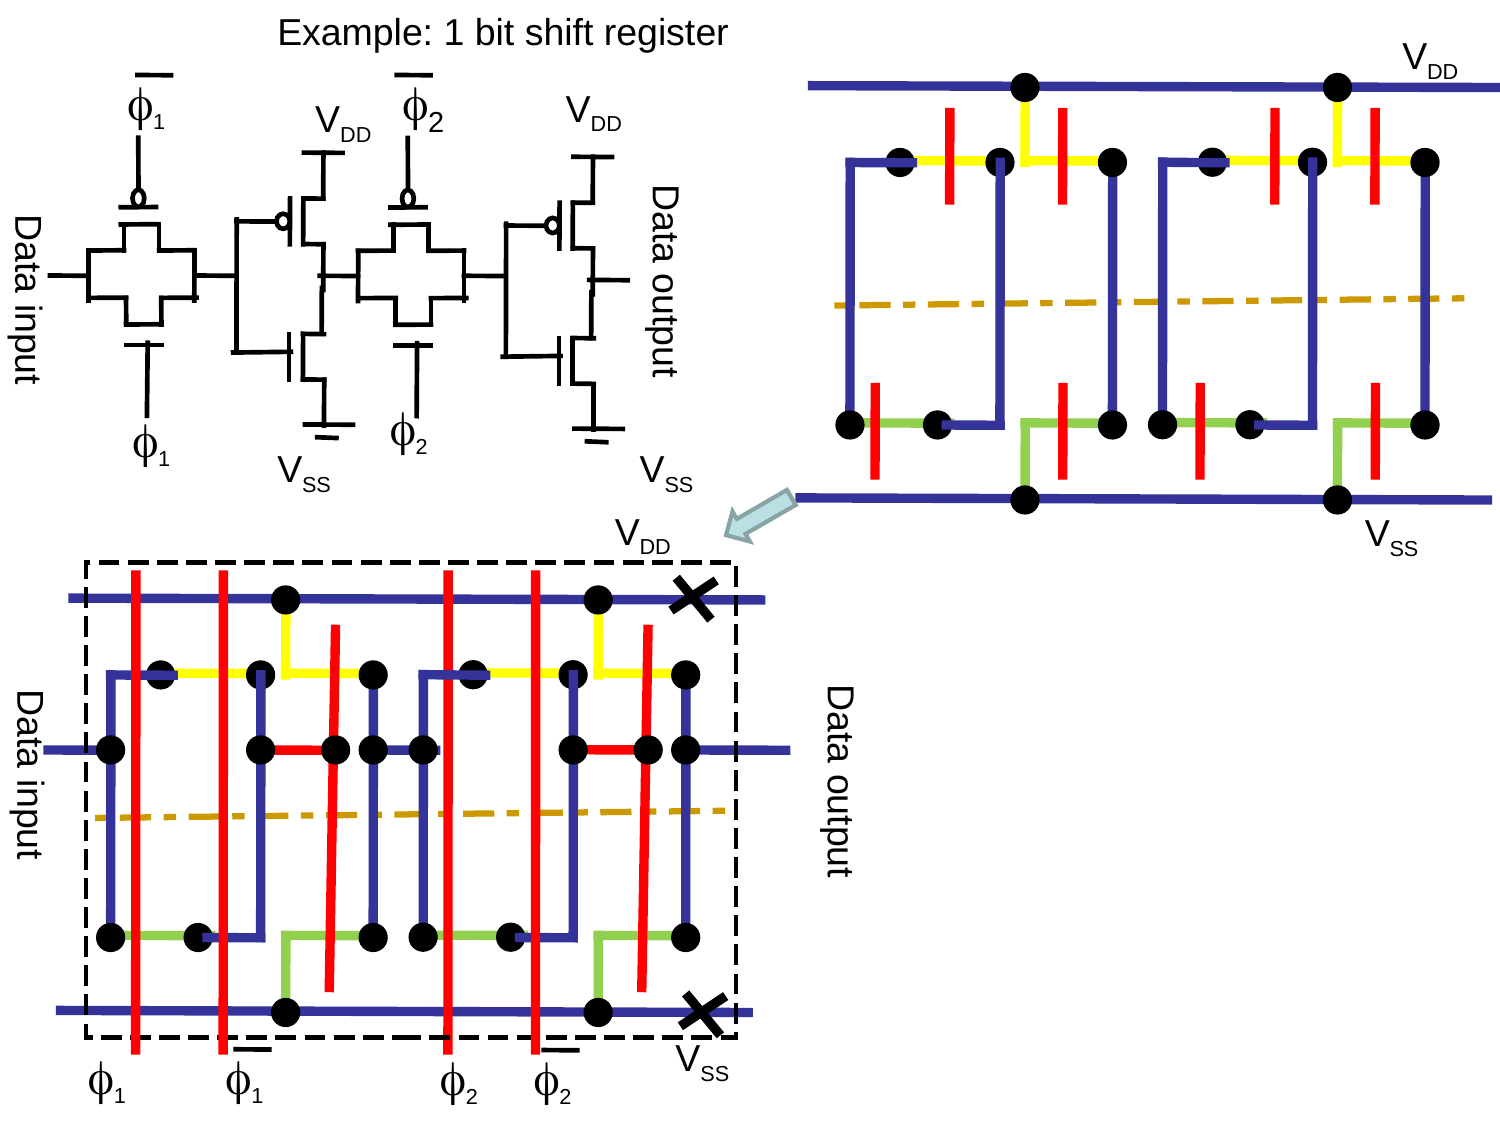

Example: 1 bit shift register
VDD
1
2
VDD
VDD
Data output
Data input
2
1
VSS
VSS
VDD
Data input
Data output
VSS
1
1
2
2
VSS